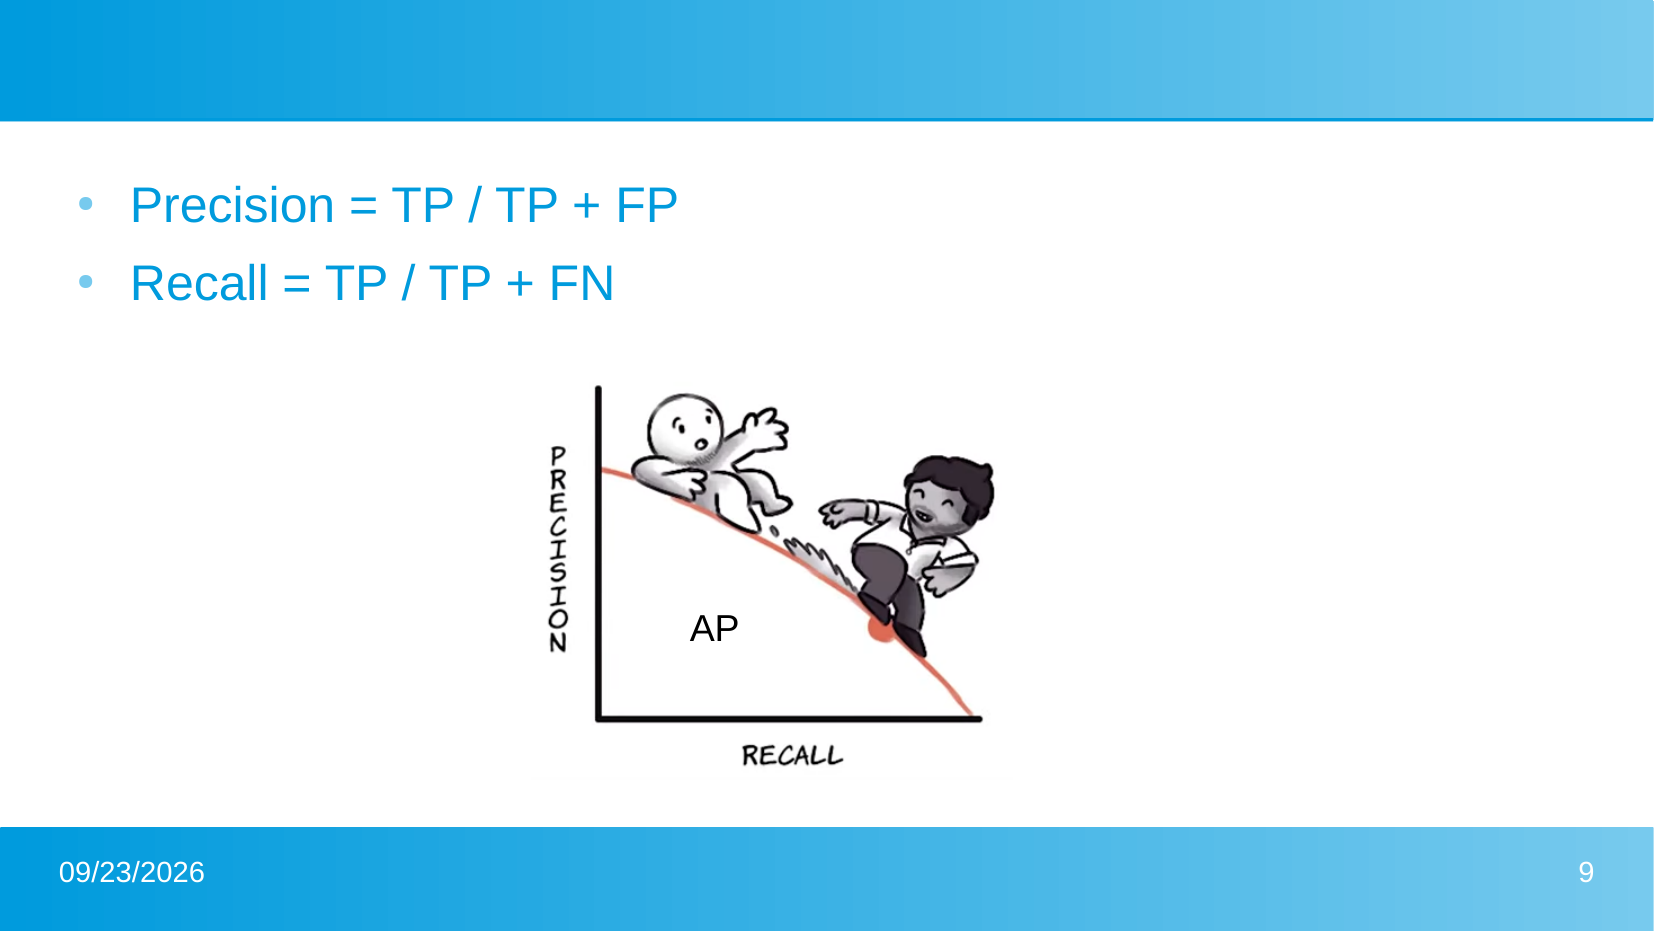

#
Precision = TP / TP + FP
Recall = TP / TP + FN
AP
9